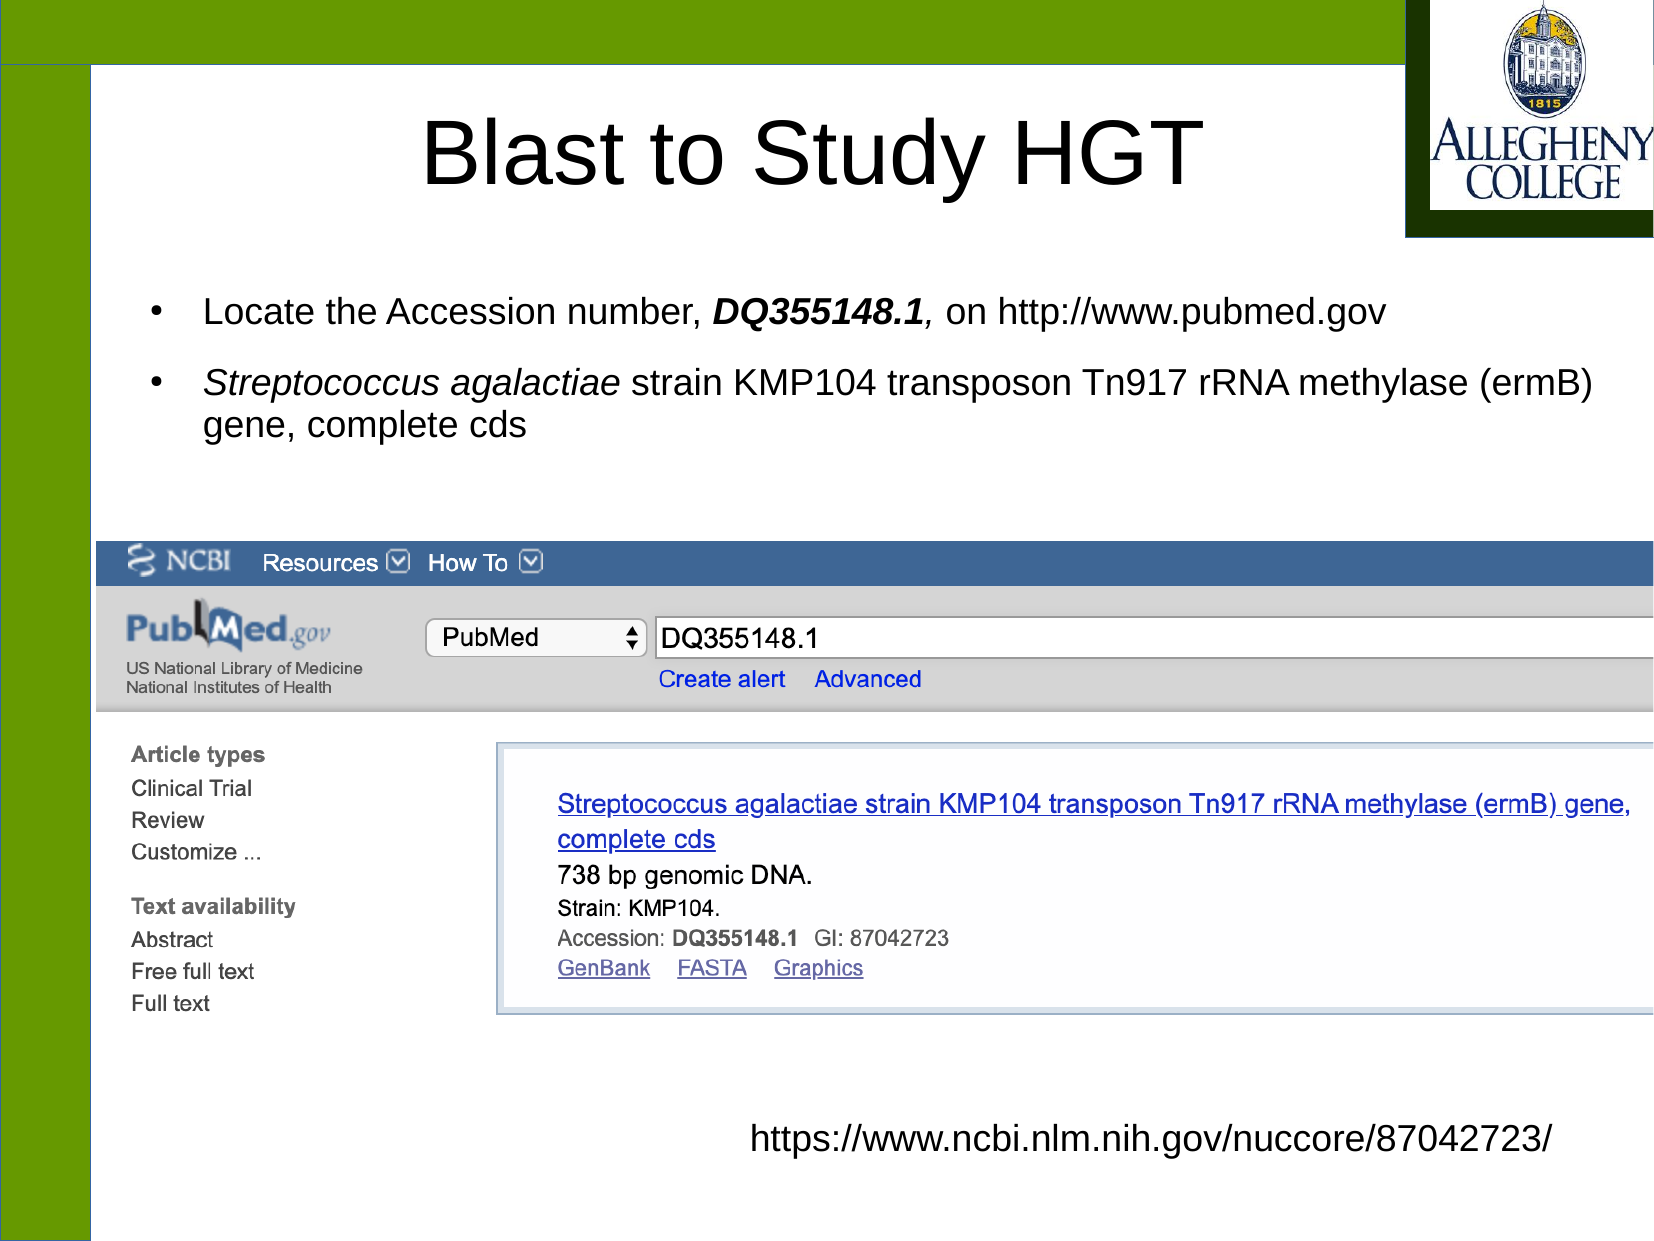

# Blast to Study HGT
Locate the Accession number, DQ355148.1, on http://www.pubmed.gov
Streptococcus agalactiae strain KMP104 transposon Tn917 rRNA methylase (ermB) gene, complete cds
https://www.ncbi.nlm.nih.gov/nuccore/87042723/